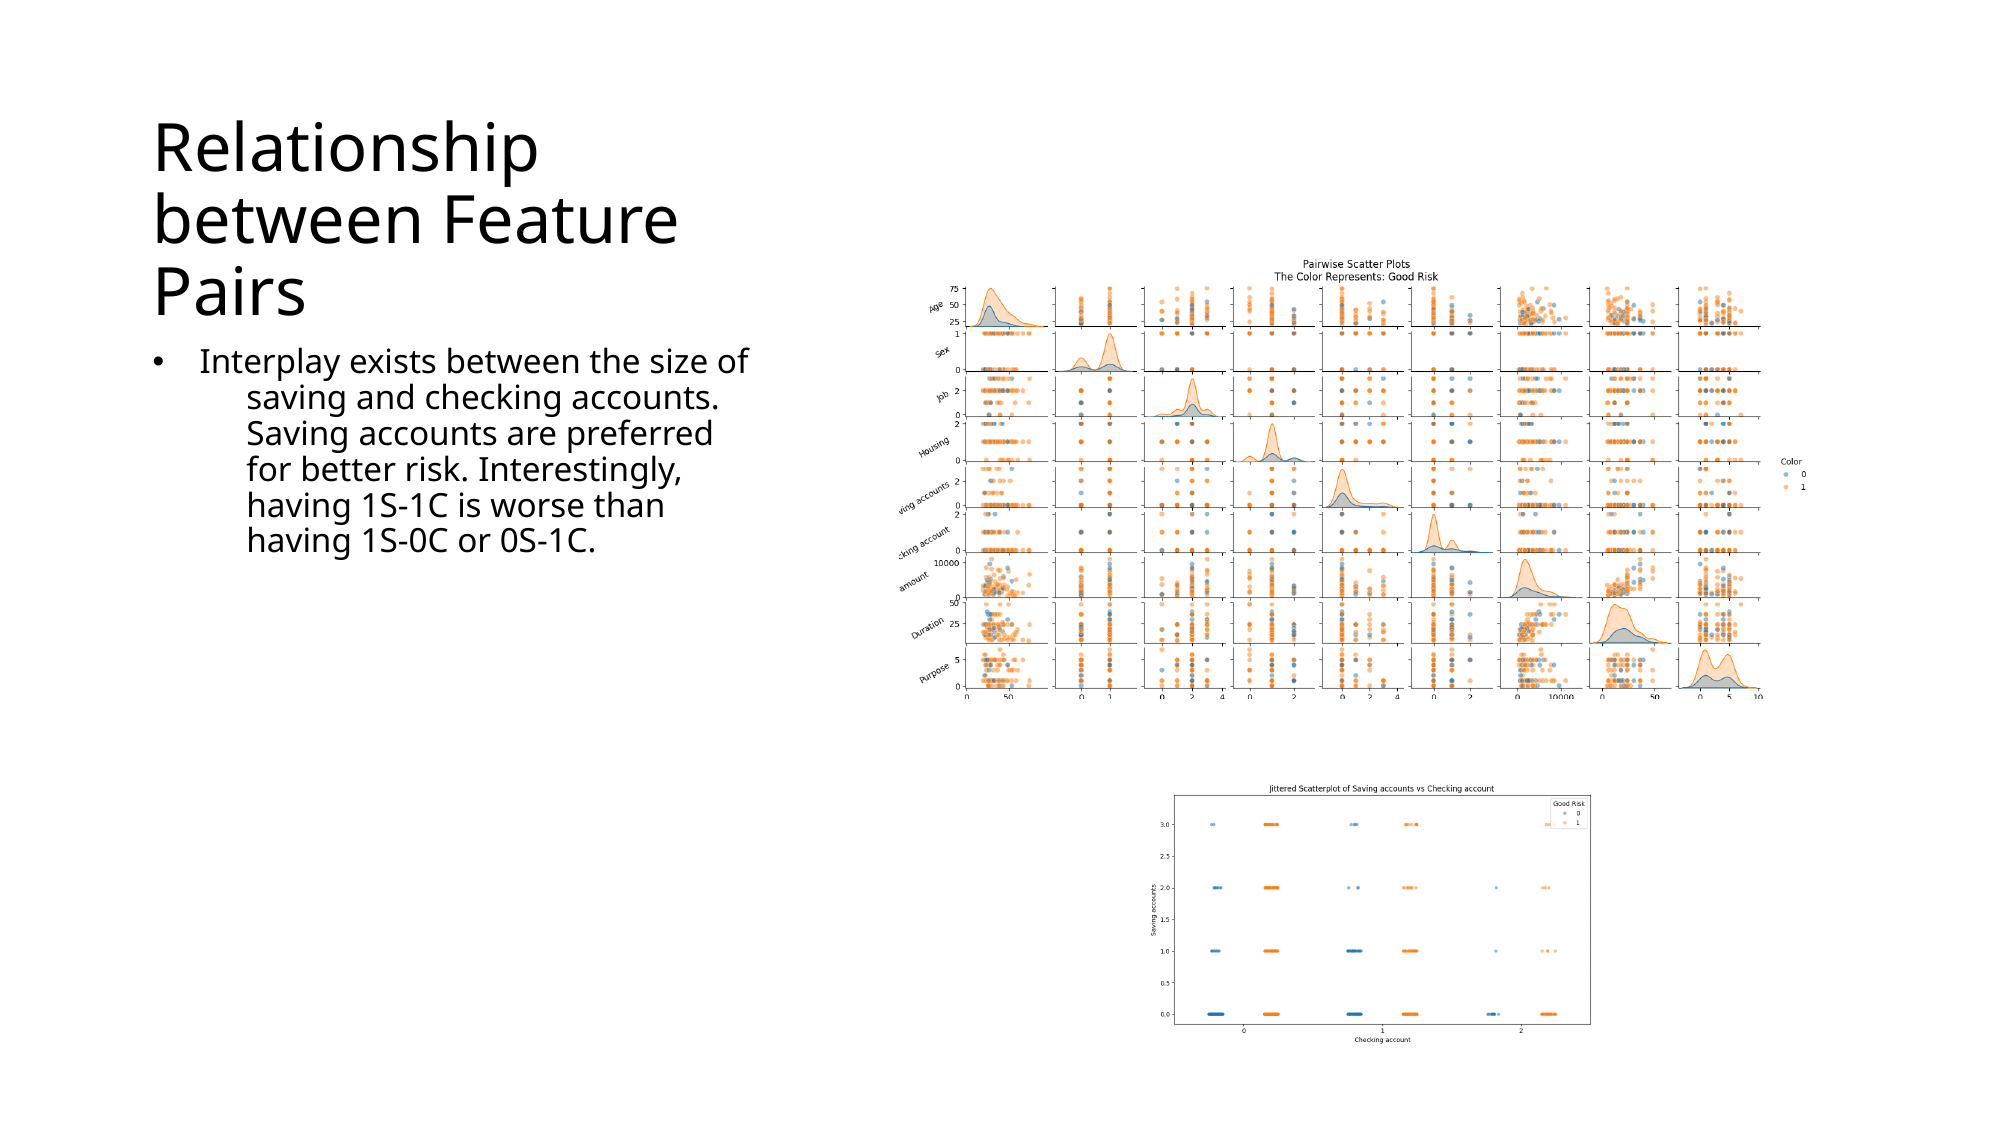

# Relationship between Feature Pairs
Interplay exists between the size of saving and checking accounts. Saving accounts are preferred for better risk. Interestingly, having 1S-1C is worse than having 1S-0C or 0S-1C.